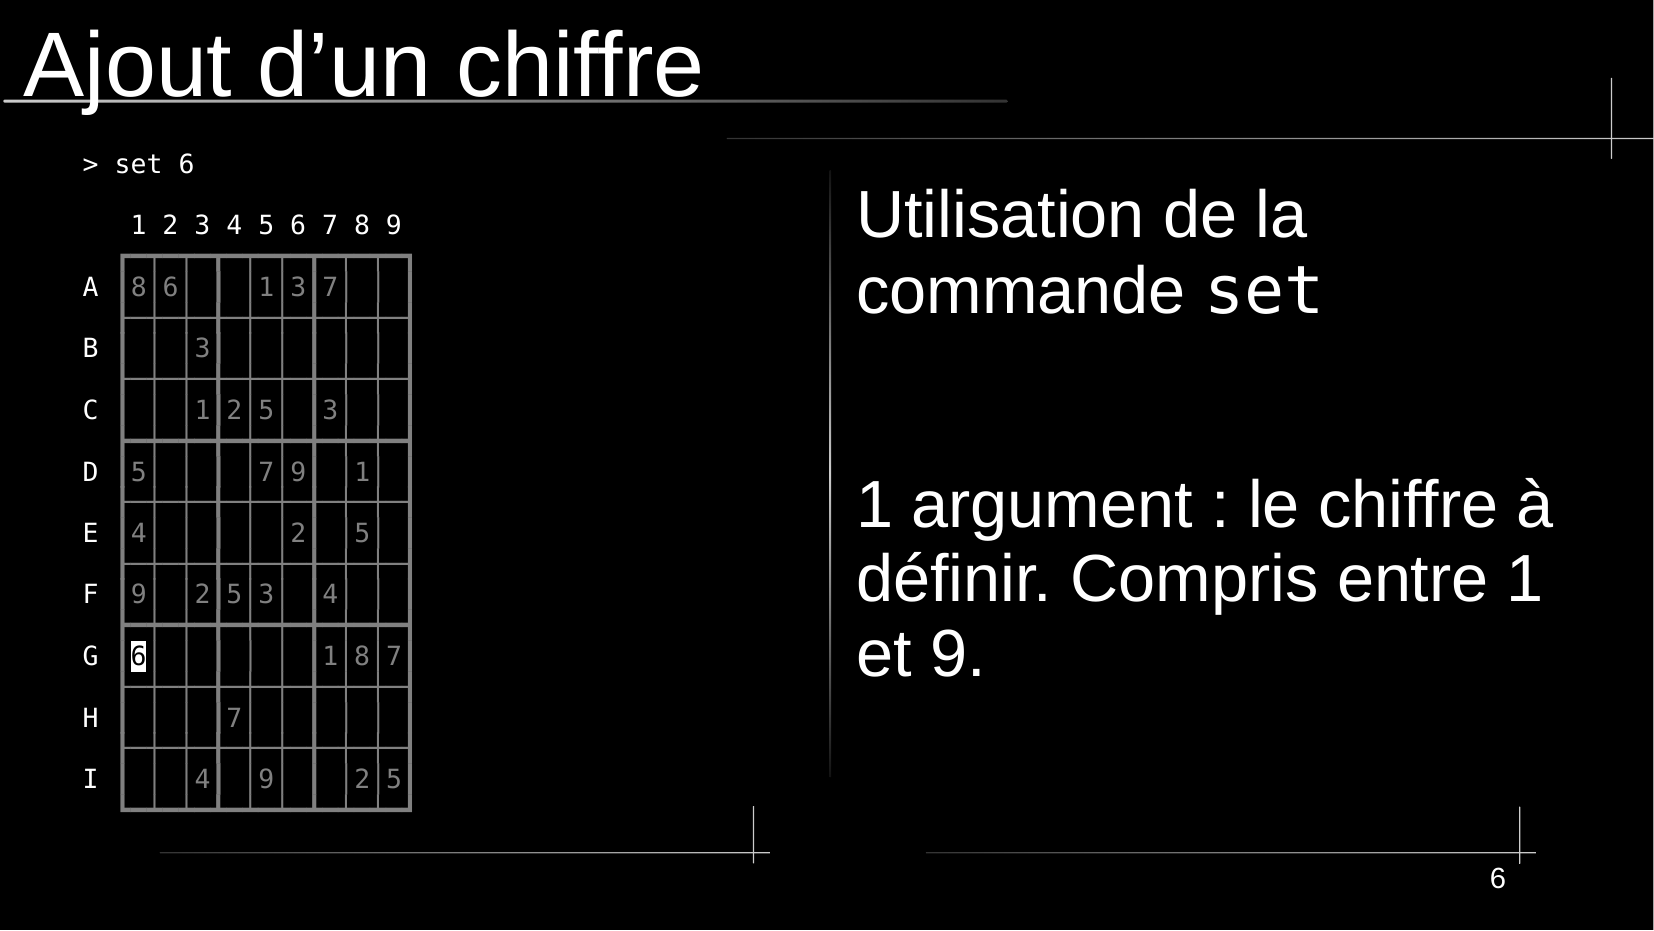

# Ajout d’un chiffre
> set 6
 1 2 3 4 5 6 7 8 9
 ┏━┯━┯━┳━┯━┯━┳━┯━┯━┓
A ┃8│6│ ┃ │1│3┃7│ │ ┃
 ┠─┼─┼─╂─┼─┼─╂─┼─┼─┨
B ┃ │ │3┃ │ │ ┃ │ │ ┃
 ┠─┼─┼─╂─┼─┼─╂─┼─┼─┨
C ┃ │ │1┃2│5│ ┃3│ │ ┃
 ┣━┿━┿━╋━┿━┿━╋━┿━┿━┫
D ┃5│ │ ┃ │7│9┃ │1│ ┃
 ┠─┼─┼─╂─┼─┼─╂─┼─┼─┨
E ┃4│ │ ┃ │ │2┃ │5│ ┃
 ┠─┼─┼─╂─┼─┼─╂─┼─┼─┨
F ┃9│ │2┃5│3│ ┃4│ │ ┃
 ┣━┿━┿━╋━┿━┿━╋━┿━┿━┫
G ┃6│ │ ┃ │ │ ┃1│8│7┃
 ┠─┼─┼─╂─┼─┼─╂─┼─┼─┨
H ┃ │ │ ┃7│ │ ┃ │ │ ┃
 ┠─┼─┼─╂─┼─┼─╂─┼─┼─┨
I ┃ │ │4┃ │9│ ┃ │2│5┃
 ┗━┷━┷━┻━┷━┷━┻━┷━┷━┛
Utilisation de la commande set
1 argument : le chiffre à définir. Compris entre 1 et 9.
6